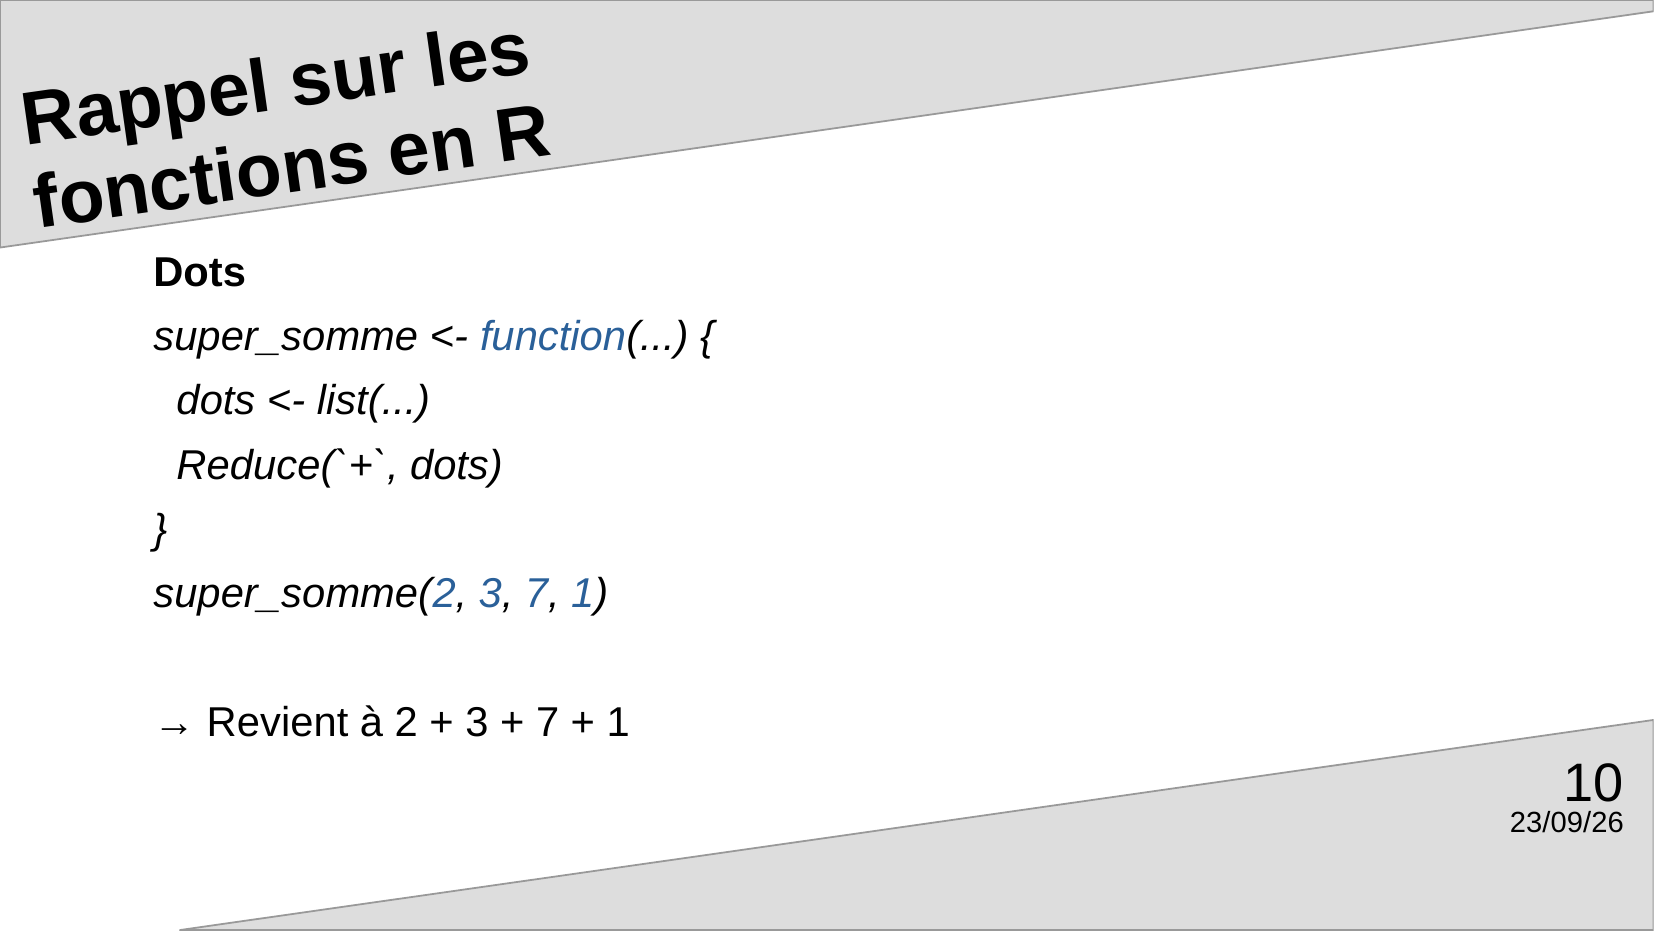

# Rappel sur les fonctions en R
Dots
super_somme <- function(...) {
 dots <- list(...)
 Reduce(`+`, dots)
}
super_somme(2, 3, 7, 1)
→ Revient à 2 + 3 + 7 + 1
10